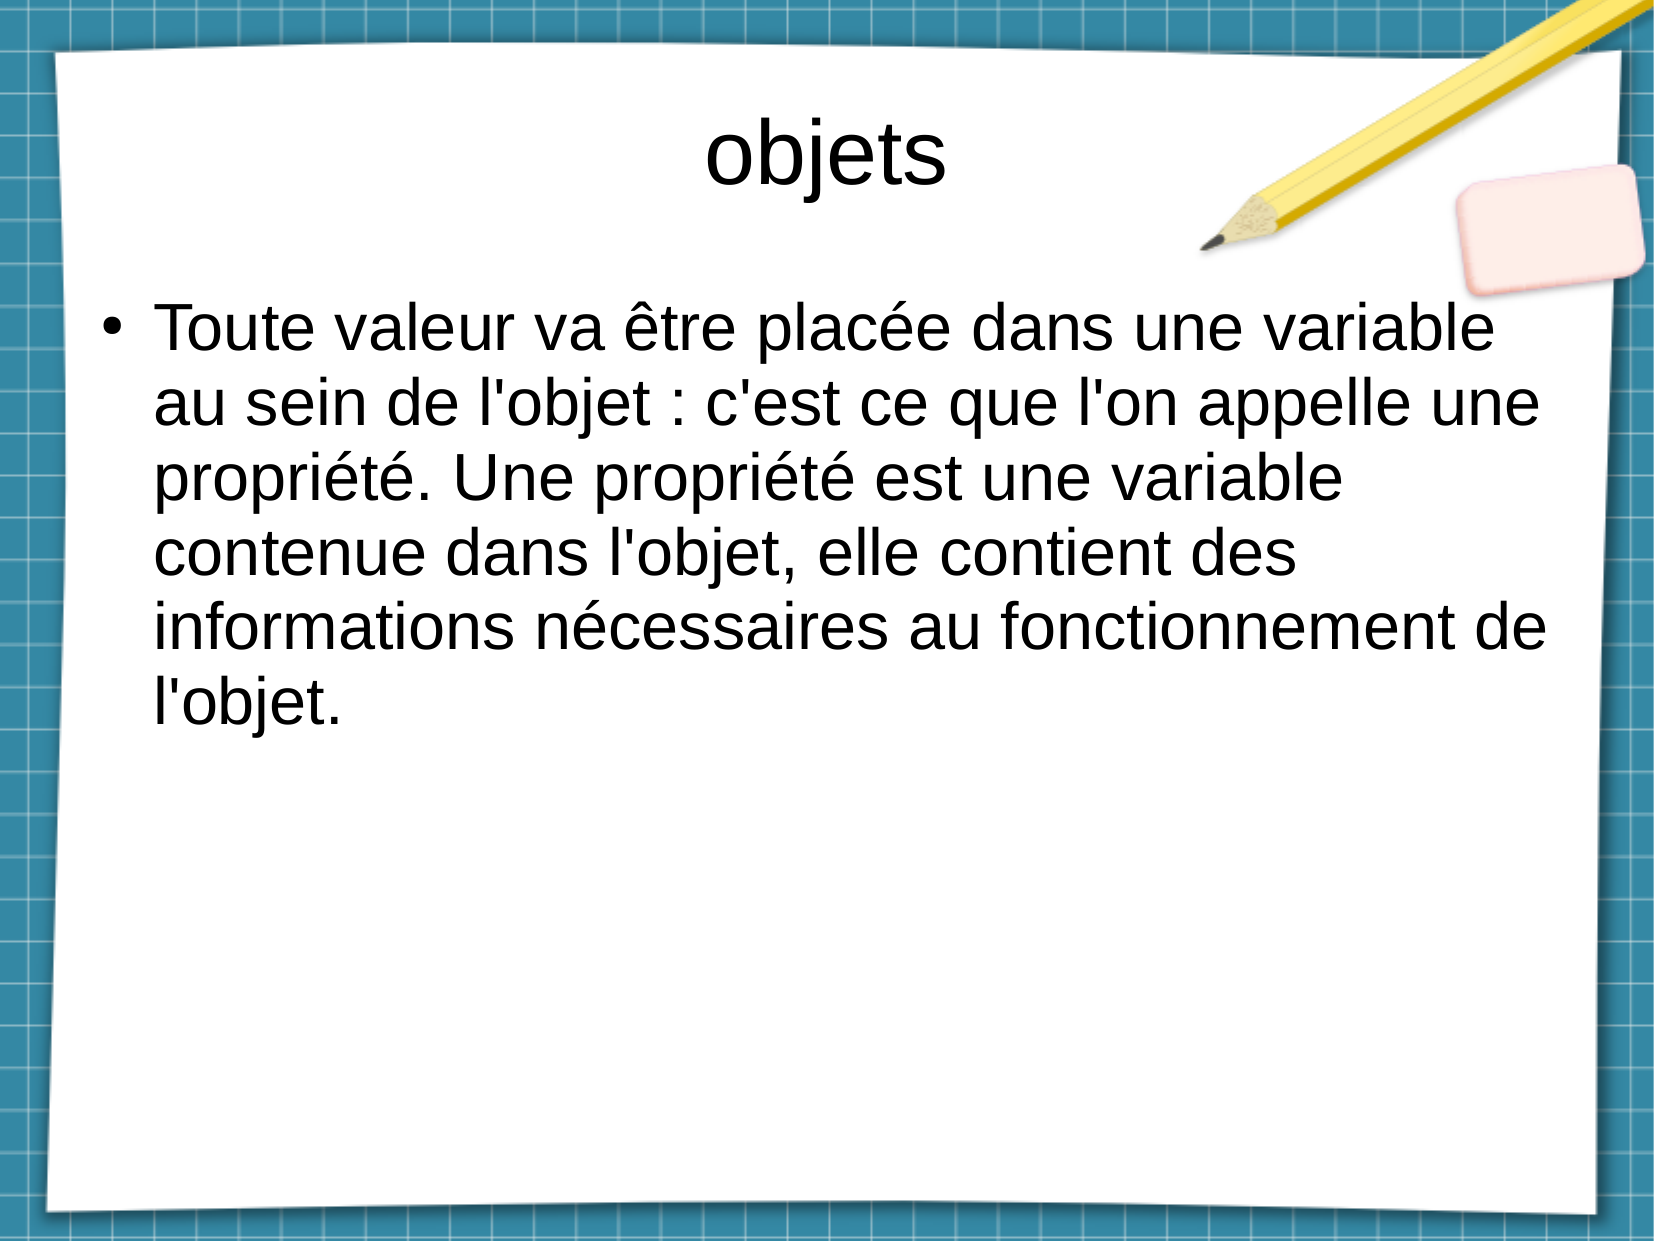

# objets
Toute valeur va être placée dans une variable au sein de l'objet : c'est ce que l'on appelle une propriété. Une propriété est une variable contenue dans l'objet, elle contient des informations nécessaires au fonctionnement de l'objet.